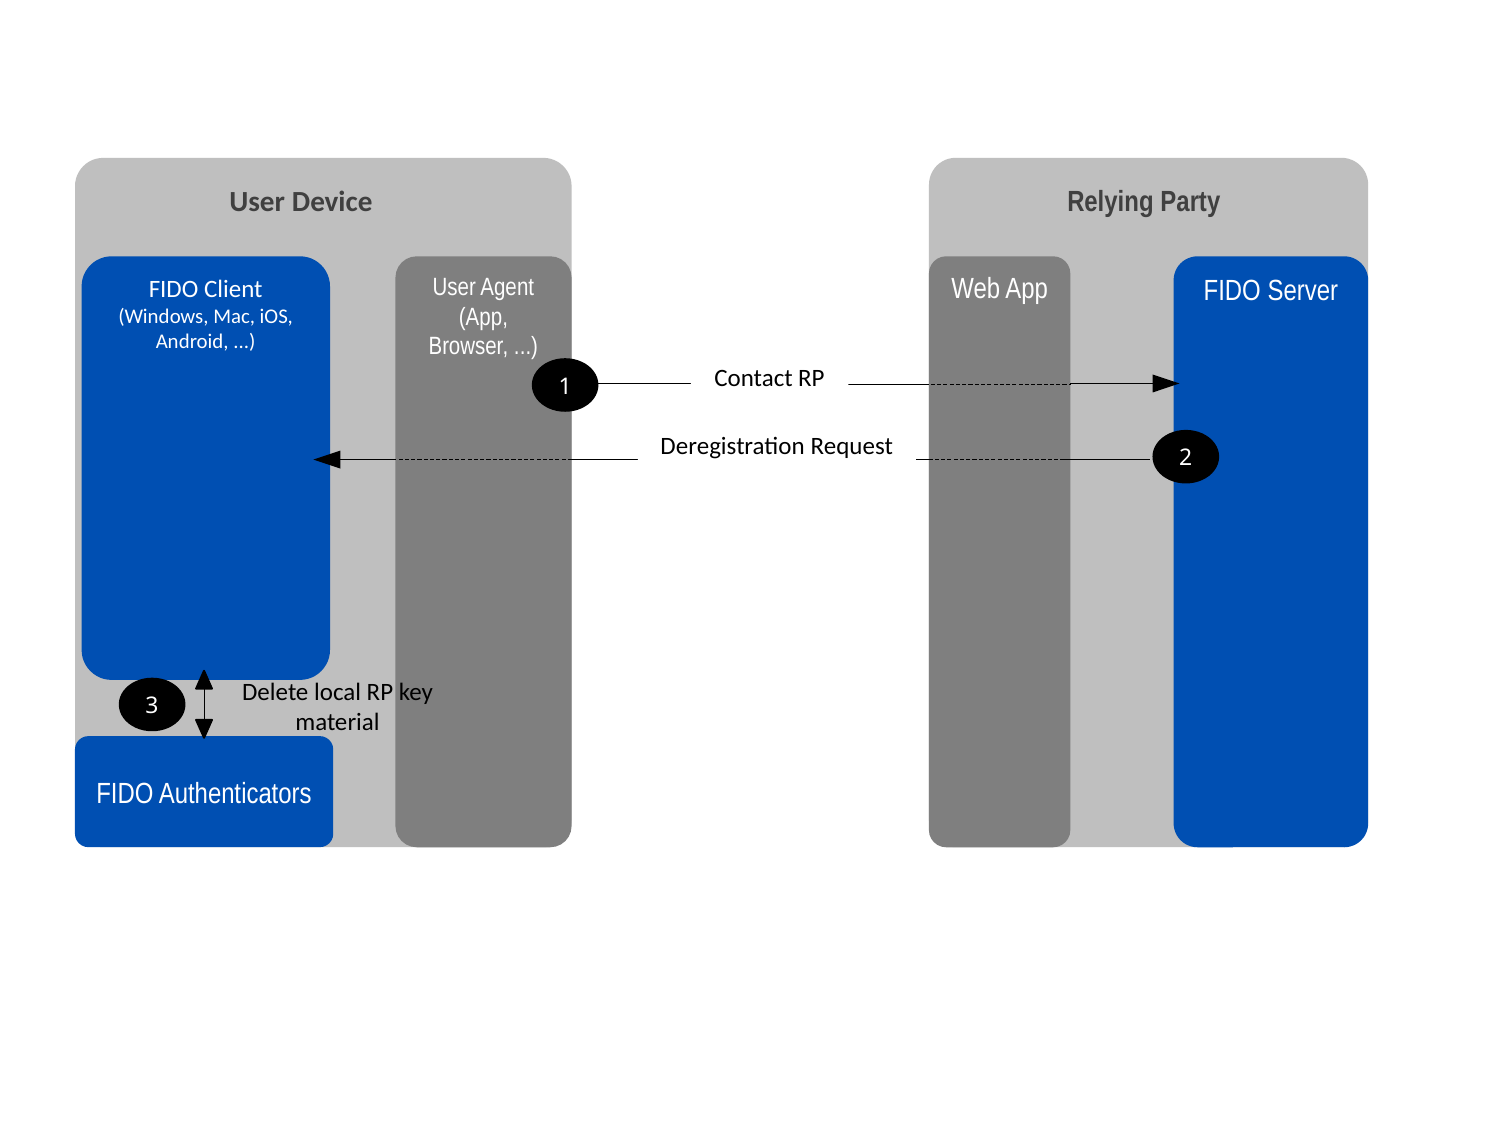

User Device
Relying Party
FIDO Client
(Windows, Mac, iOS, Android, ...)
User Agent (App, Browser, ...)
Web App
FIDO Server
Contact RP
1
Deregistration Request
2
Delete local RP key material
3
FIDO Authenticators